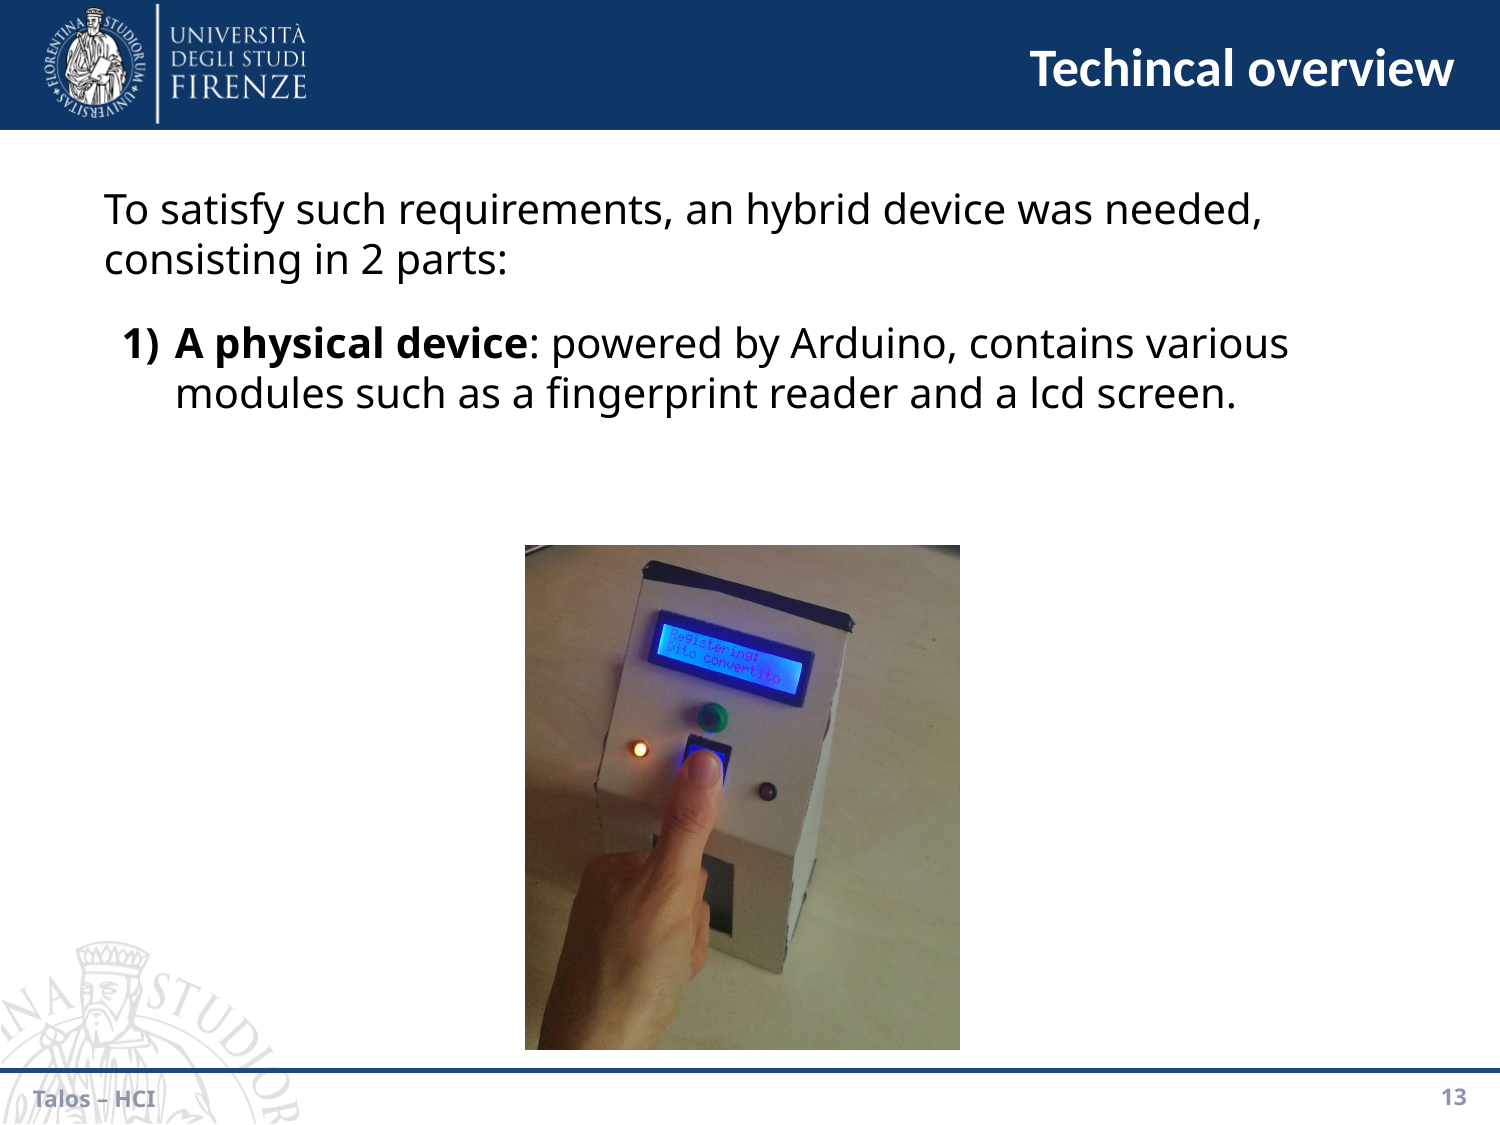

# Techincal overview
To satisfy such requirements, an hybrid device was needed, consisting in 2 parts:
A physical device: powered by Arduino, contains various modules such as a fingerprint reader and a lcd screen.
Talos – HCI